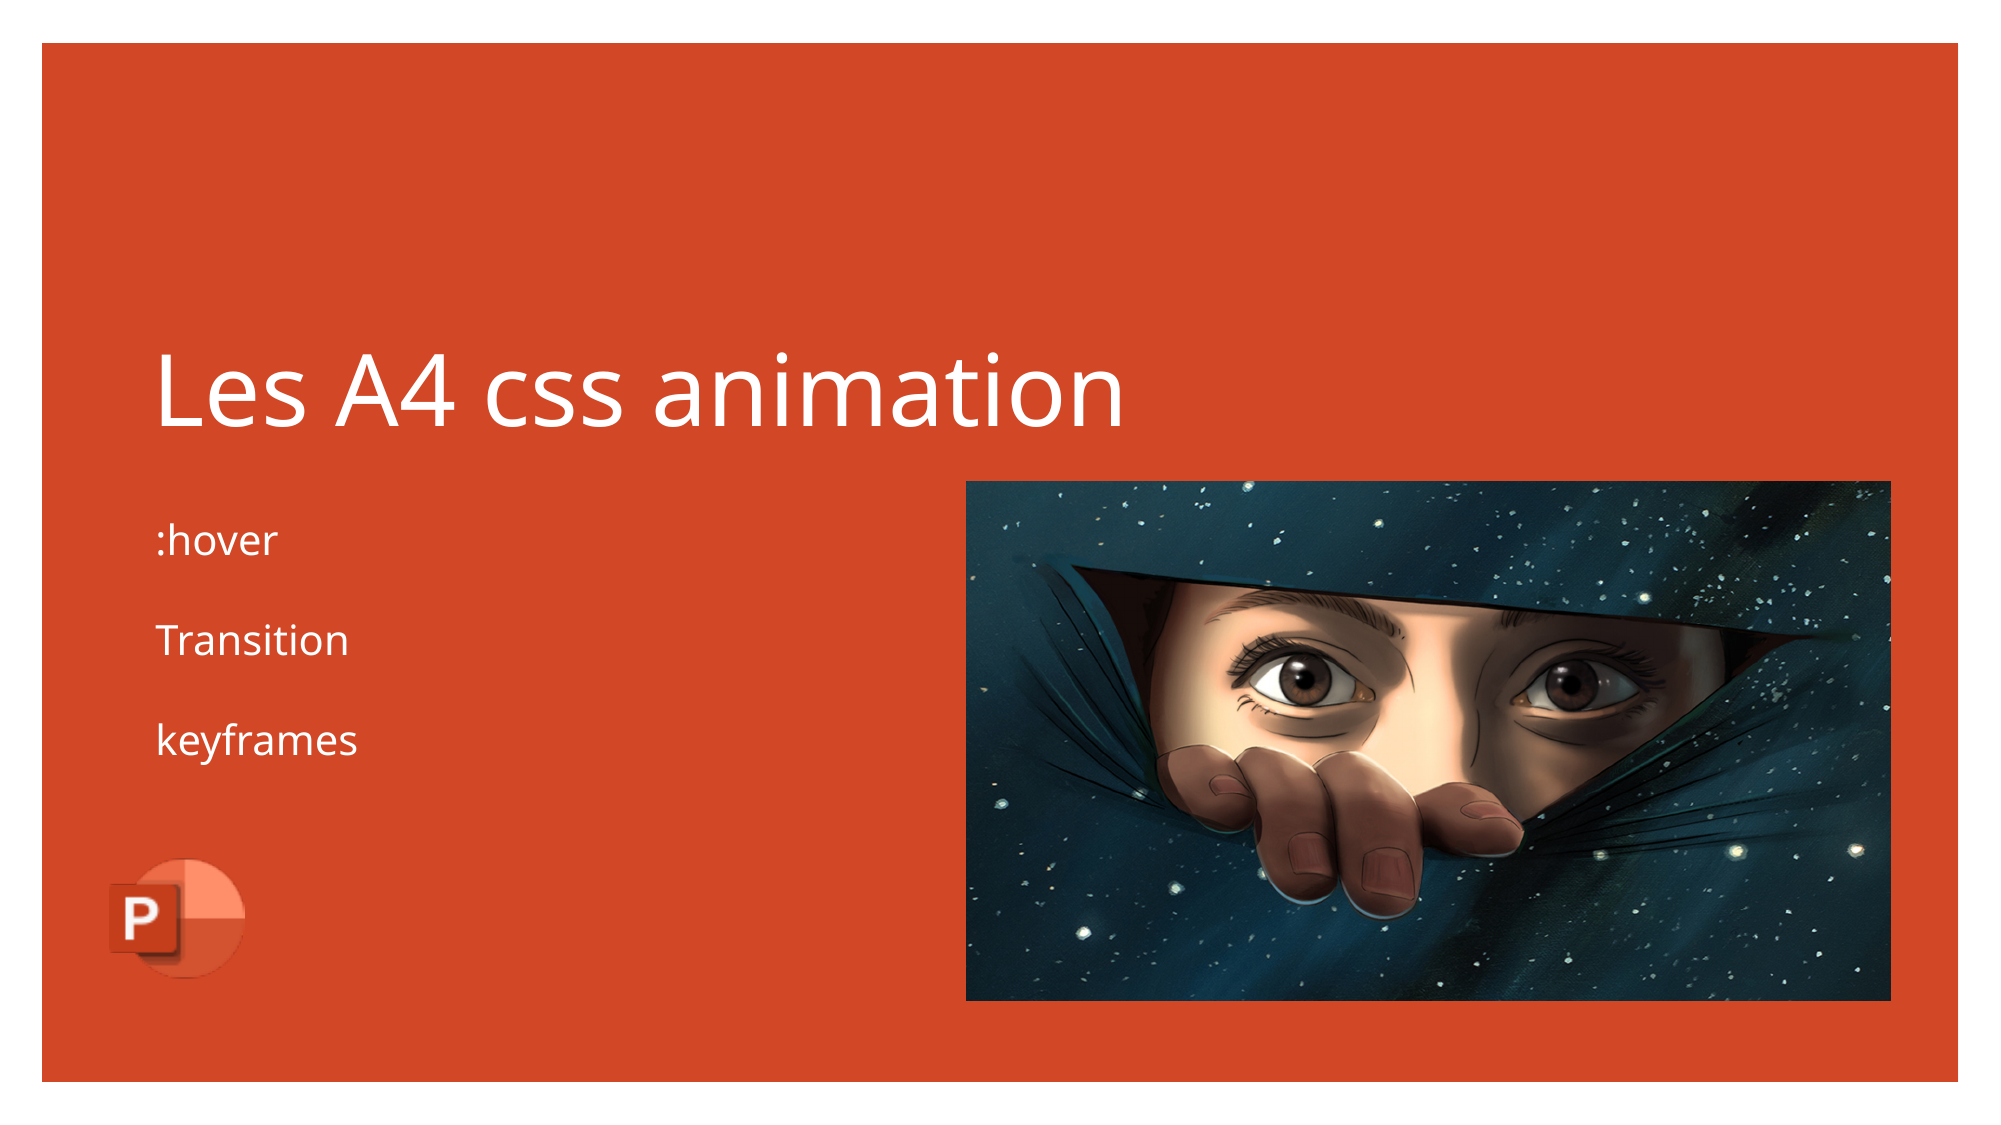

# Les A4 css animation
:hover
Transition
keyframes